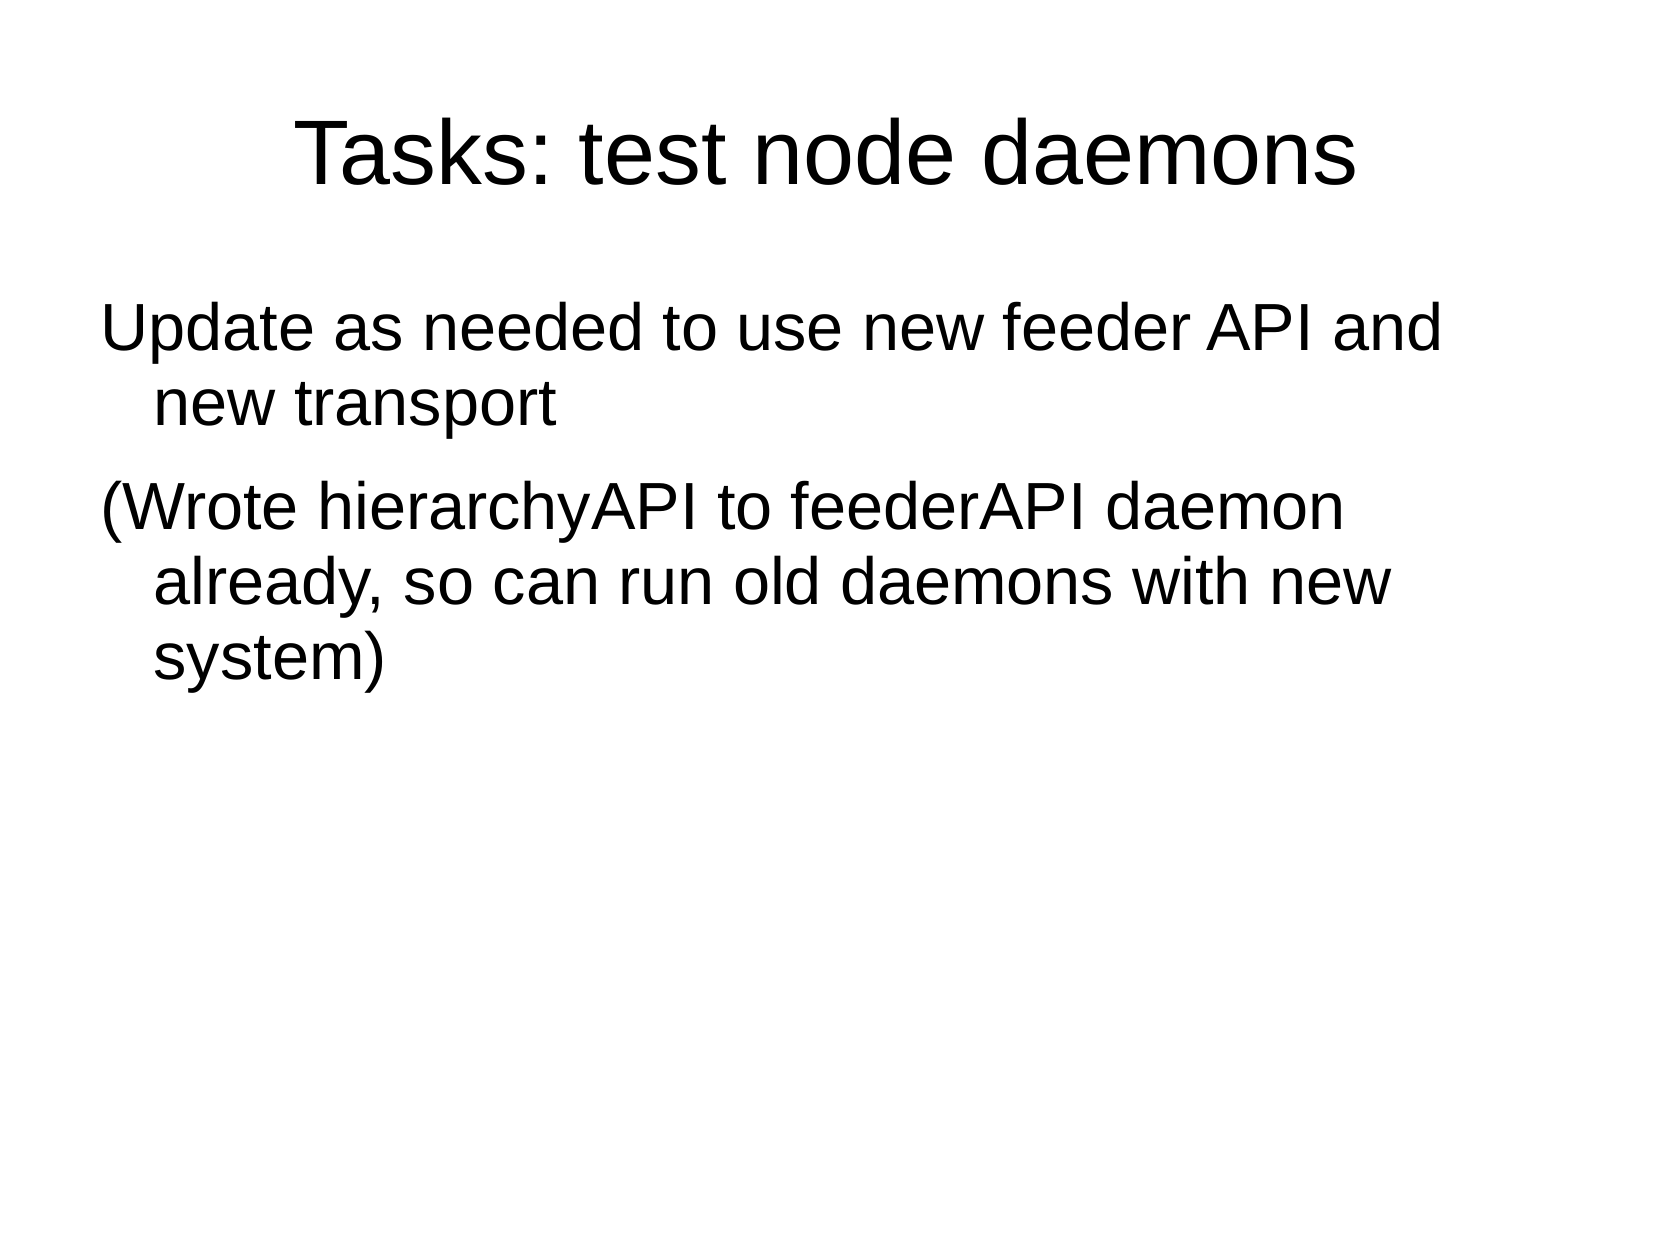

# Tasks: test node daemons
Update as needed to use new feeder API and new transport
(Wrote hierarchyAPI to feederAPI daemon already, so can run old daemons with new system)